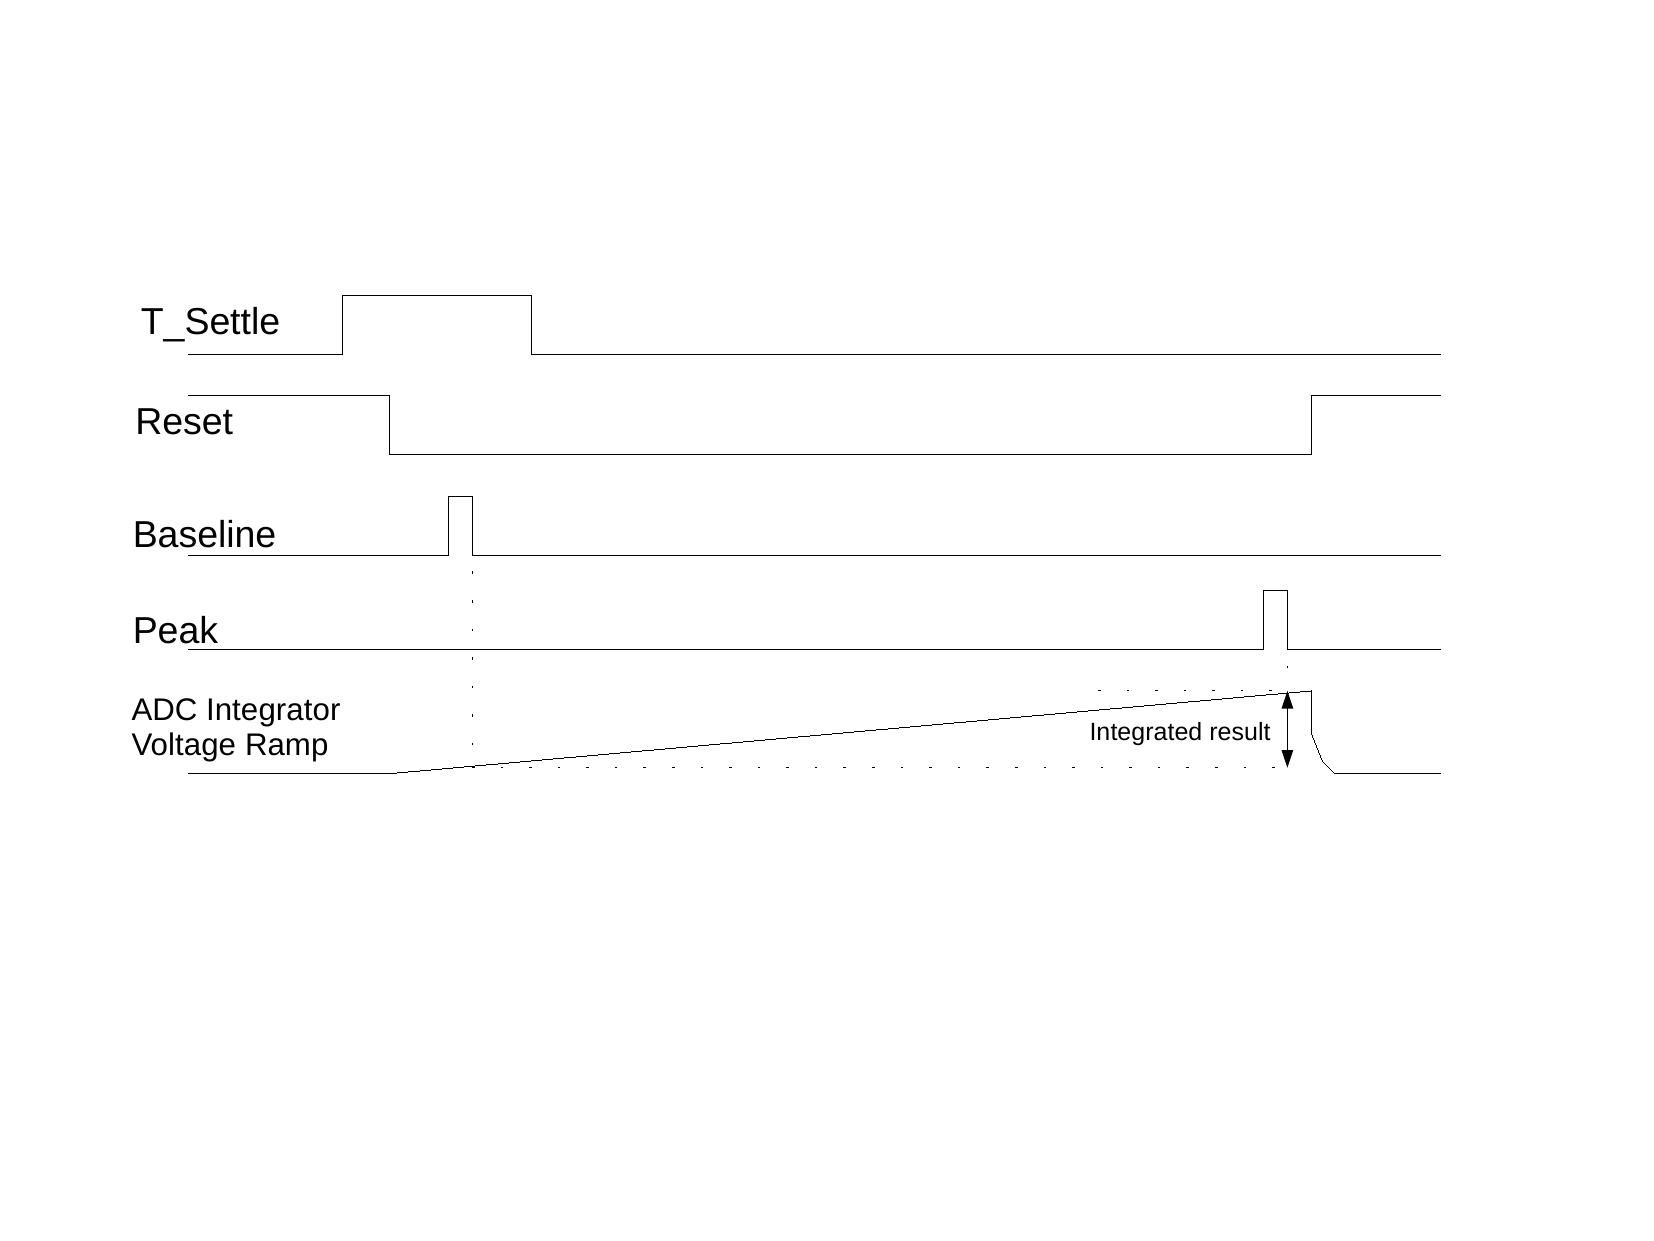

T_Settle
Reset
Baseline
Peak
ADC Integrator
Voltage Ramp
Integrated result